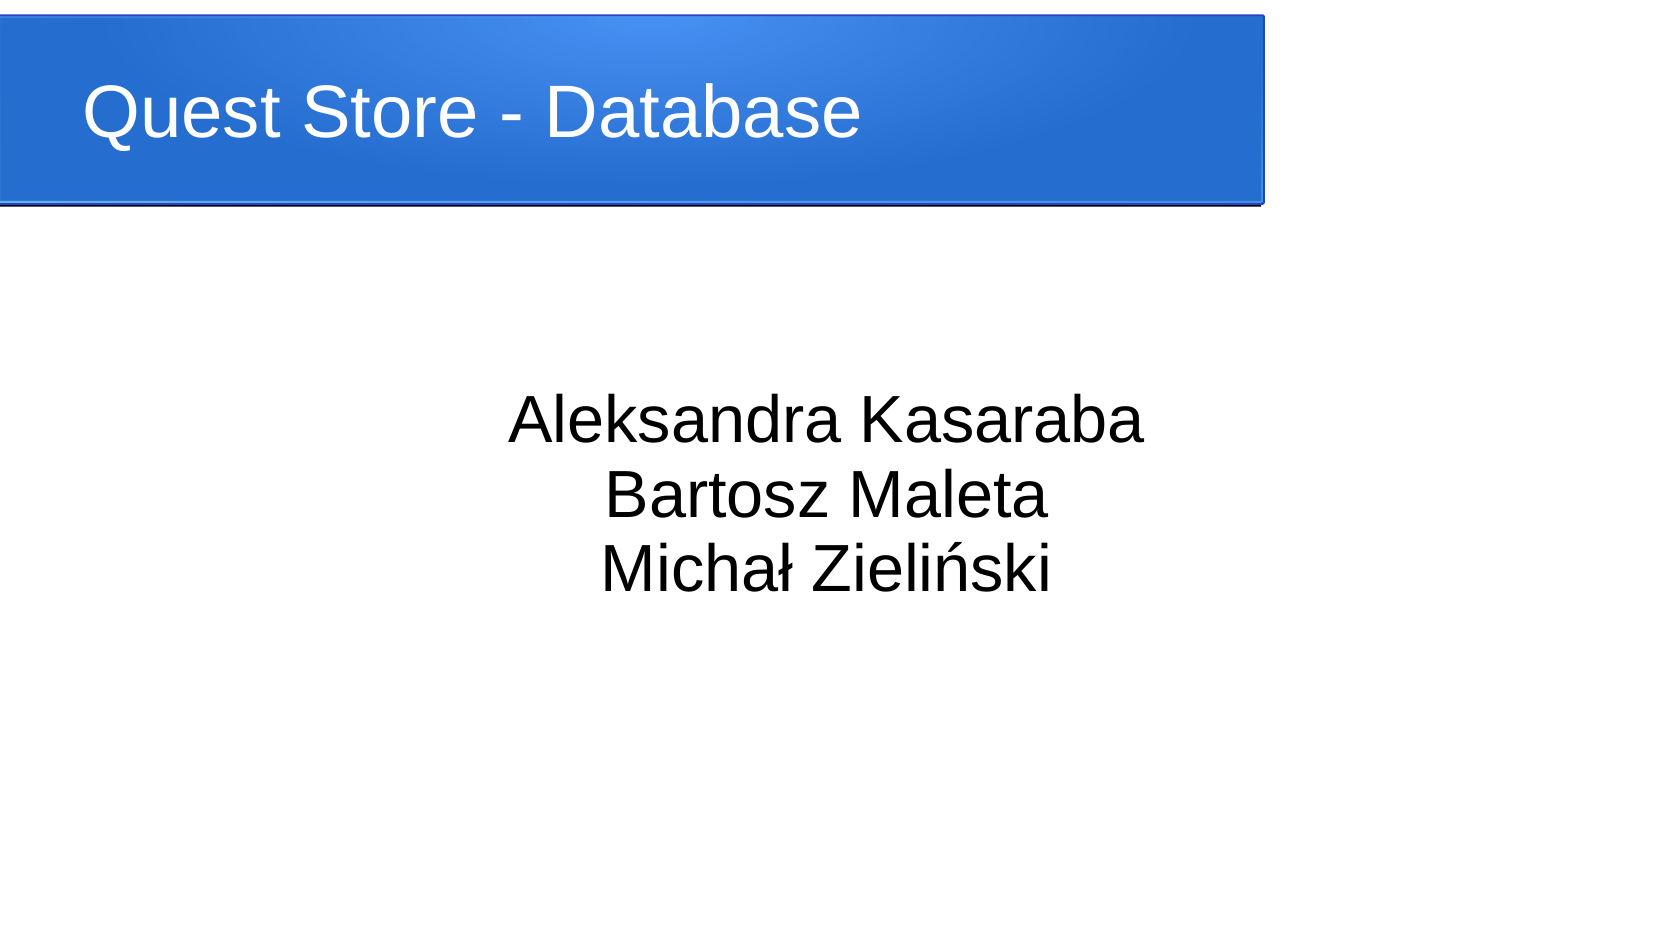

# Quest Store - Database
Aleksandra Kasaraba
Bartosz Maleta
Michał Zieliński